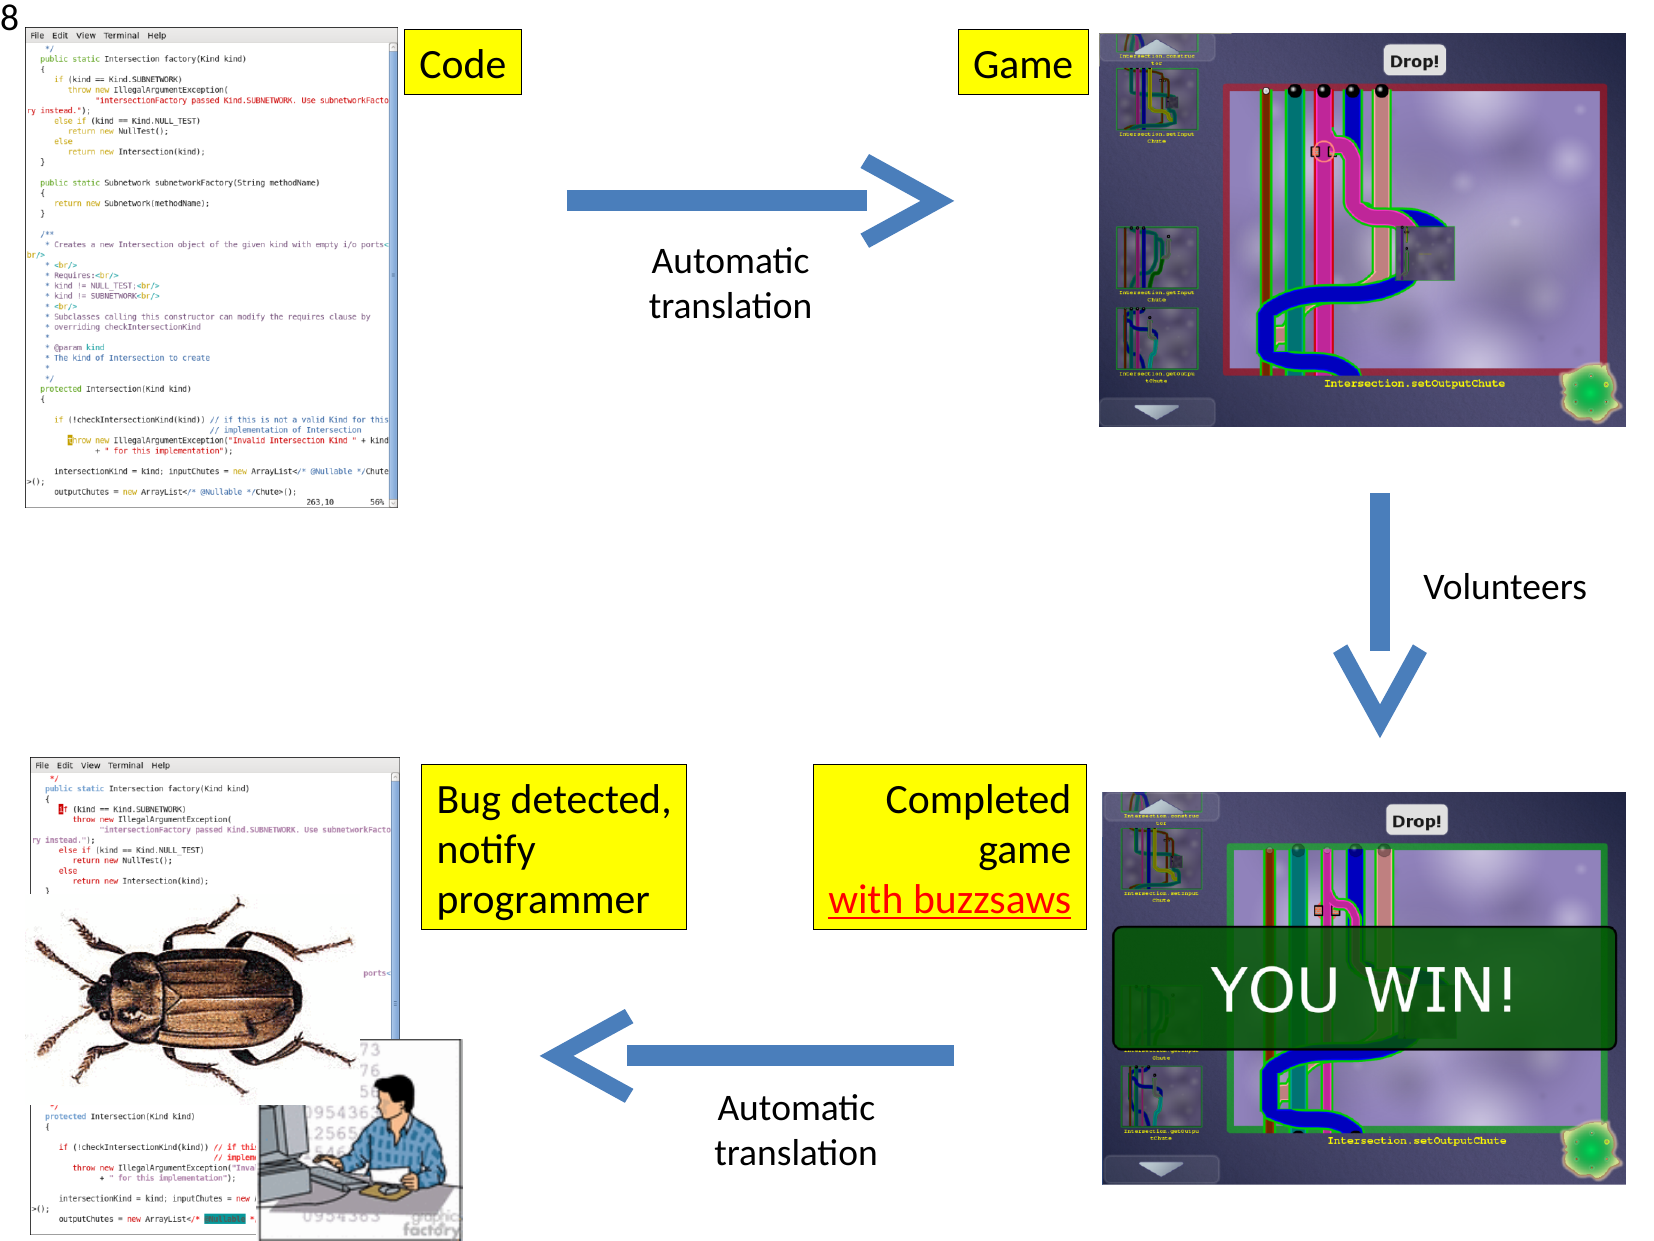

W. Dietl - cs.washington.edu/verigames
8
Code
Game
Automatic
translation
Volunteers
Bug detected,
notify
programmer
Completed
game
with buzzsaws
Automatic
translation